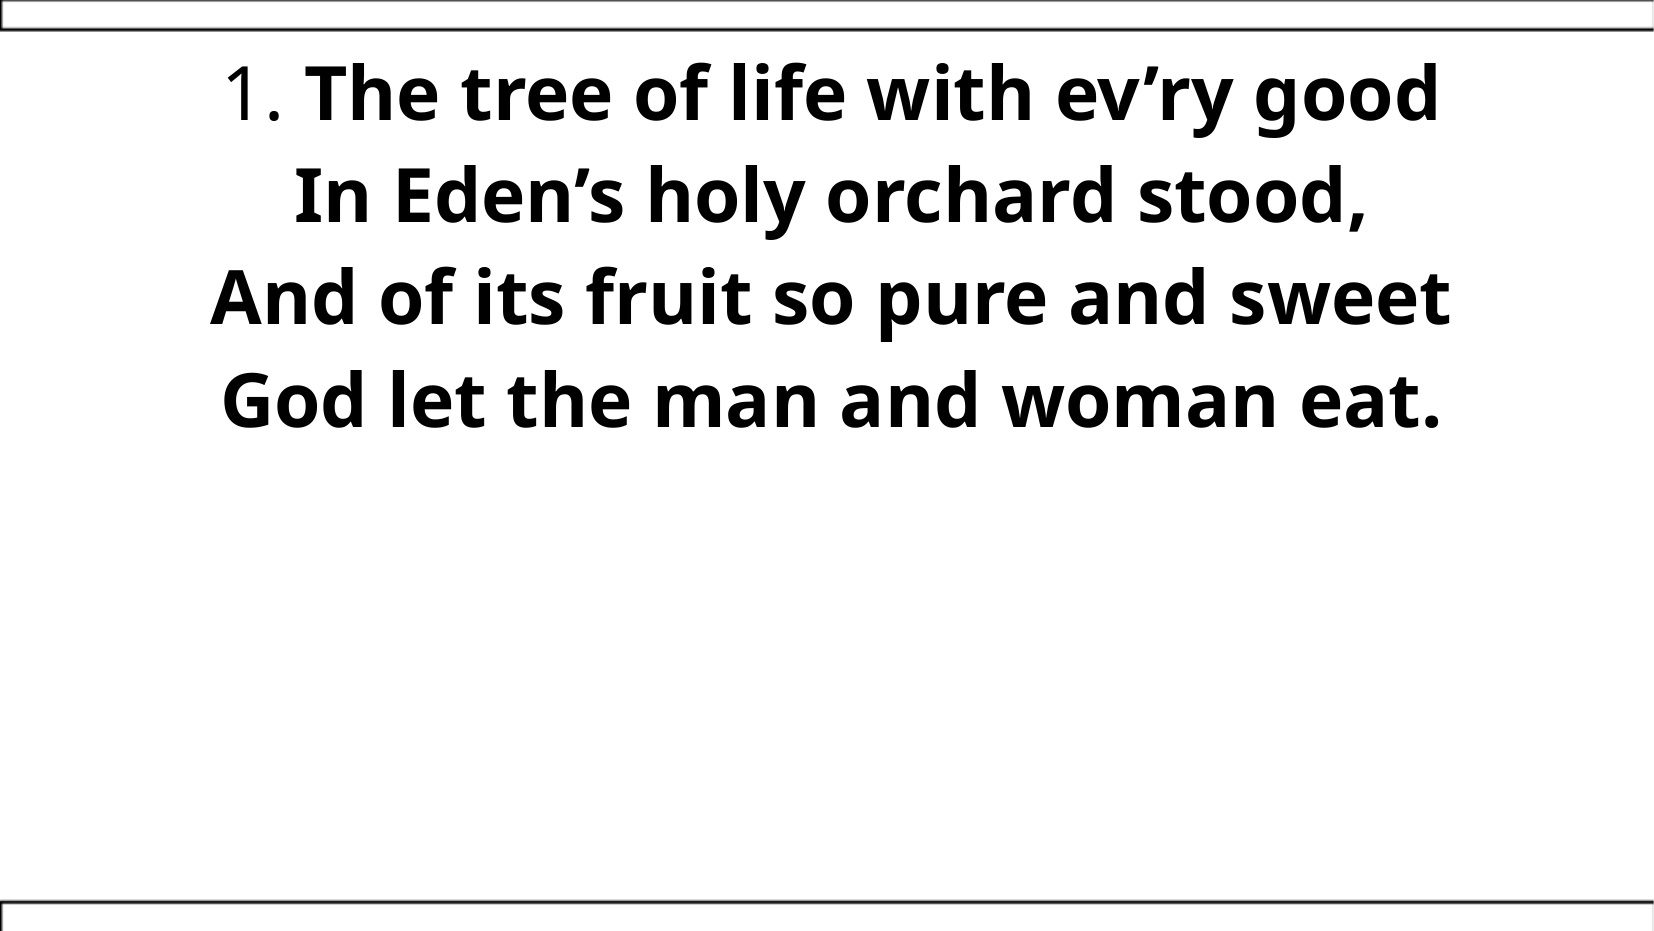

1. The tree of life with ev’ry good
In Eden’s holy orchard stood,
And of its fruit so pure and sweet
God let the man and woman eat.